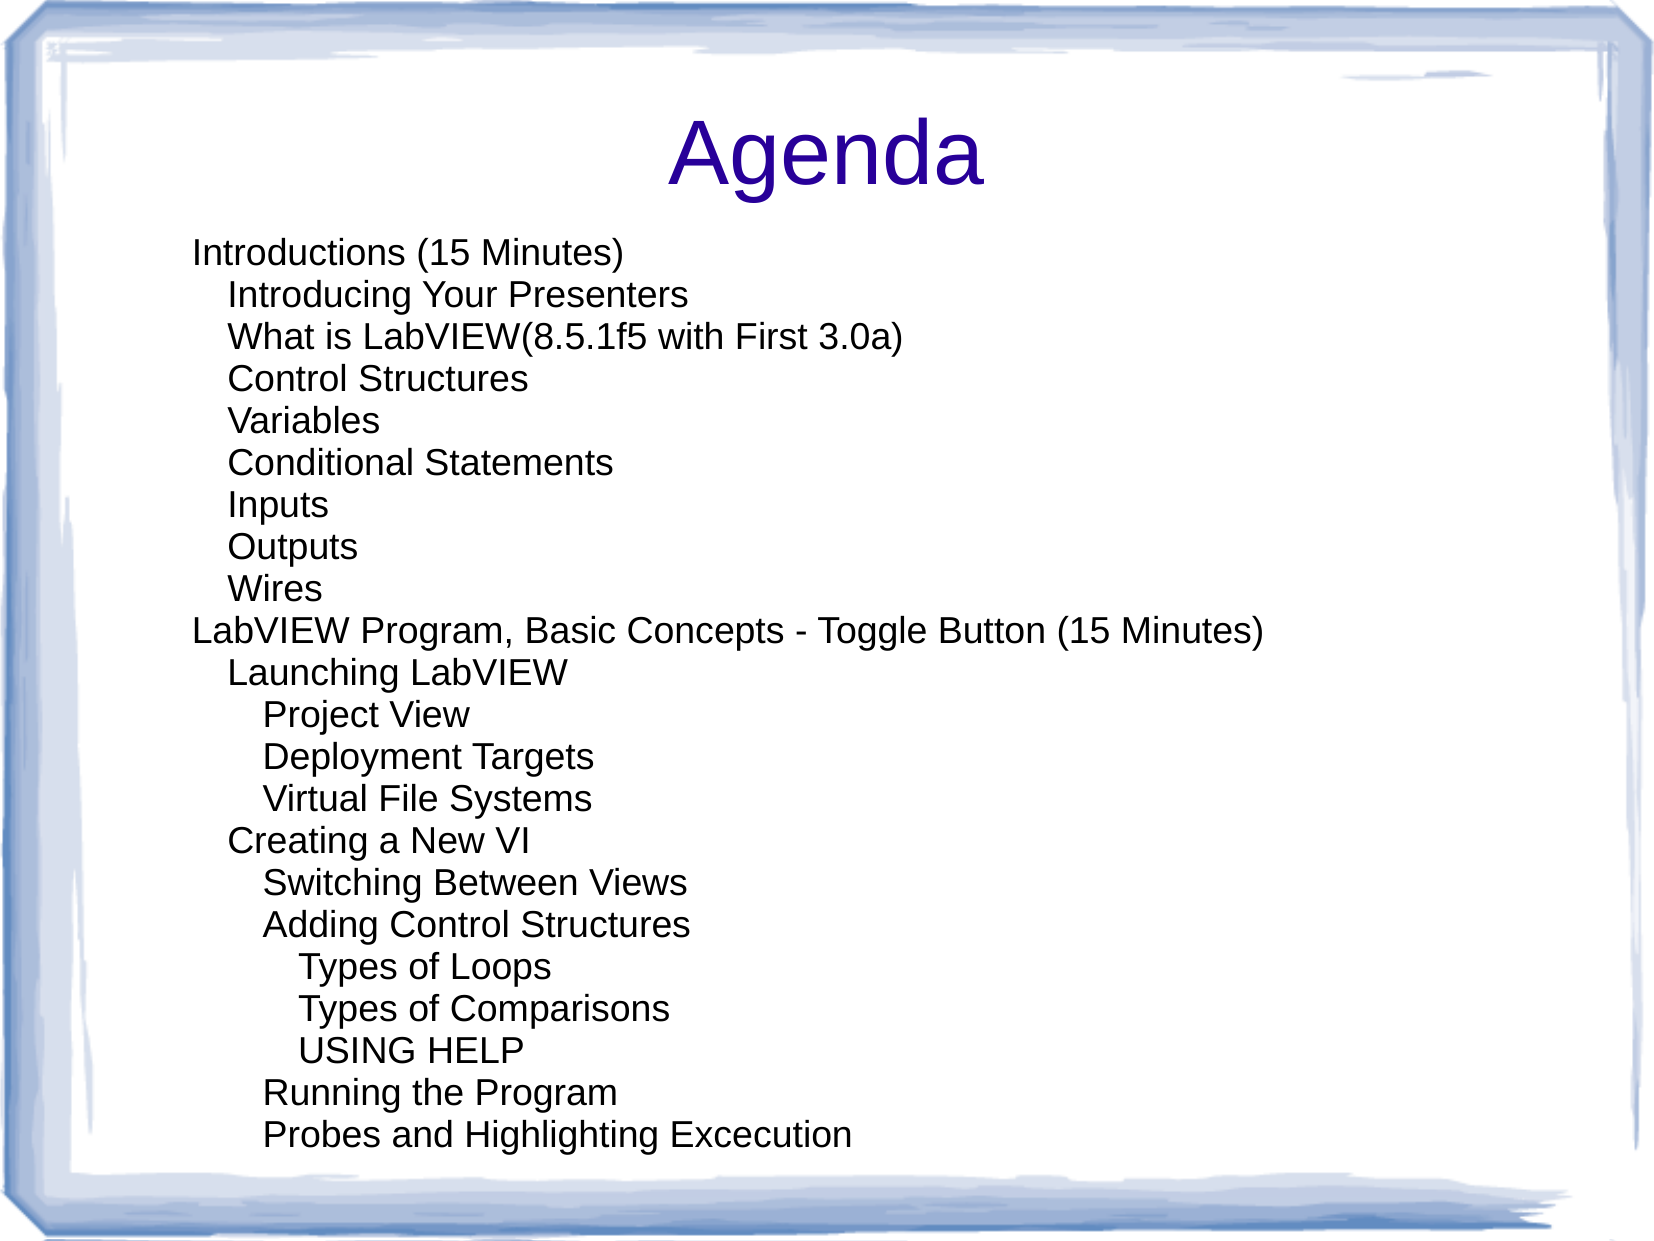

# Agenda
Introductions (15 Minutes)
Introducing Your Presenters
What is LabVIEW(8.5.1f5 with First 3.0a)
Control Structures
Variables
Conditional Statements
Inputs
Outputs
Wires
LabVIEW Program, Basic Concepts - Toggle Button (15 Minutes)
Launching LabVIEW
Project View
Deployment Targets
Virtual File Systems
Creating a New VI
Switching Between Views
Adding Control Structures
Types of Loops
Types of Comparisons
USING HELP
Running the Program
Probes and Highlighting Excecution